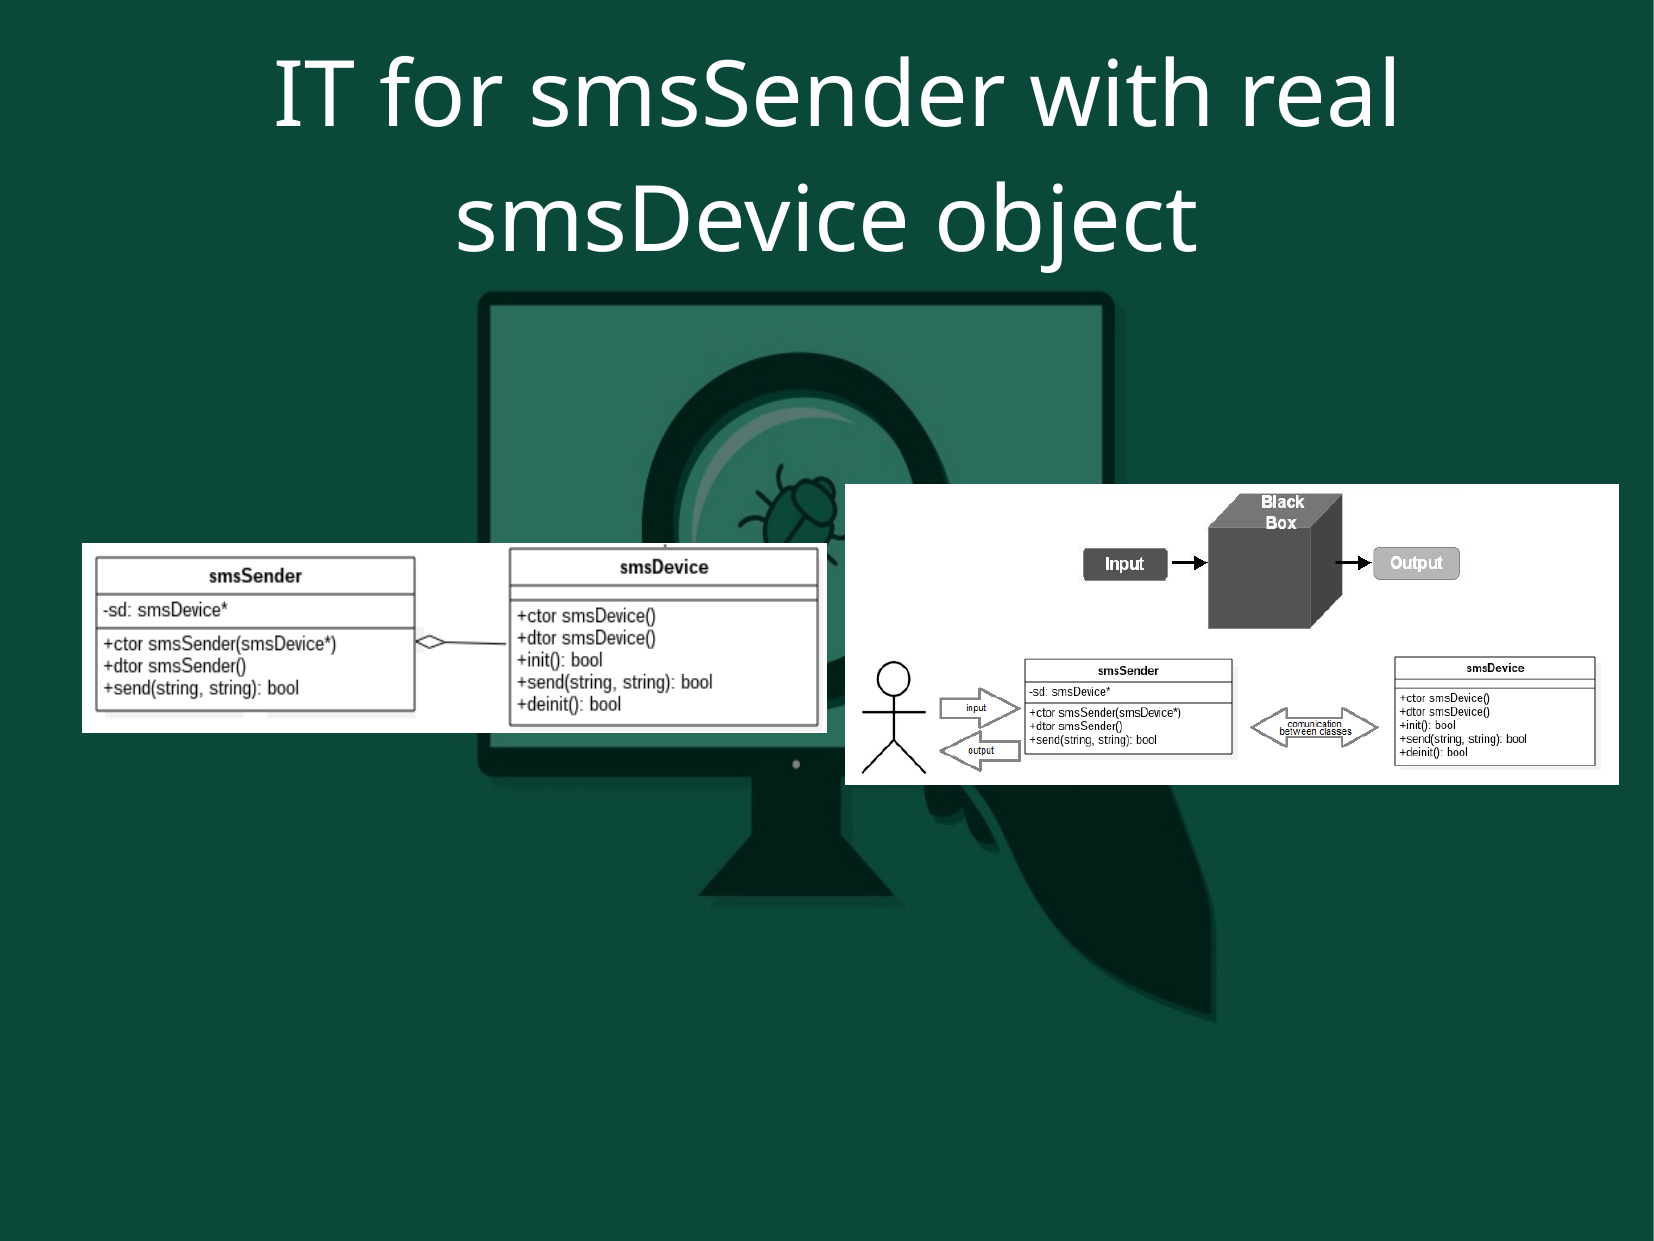

# IT for smsSender with real smsDevice object